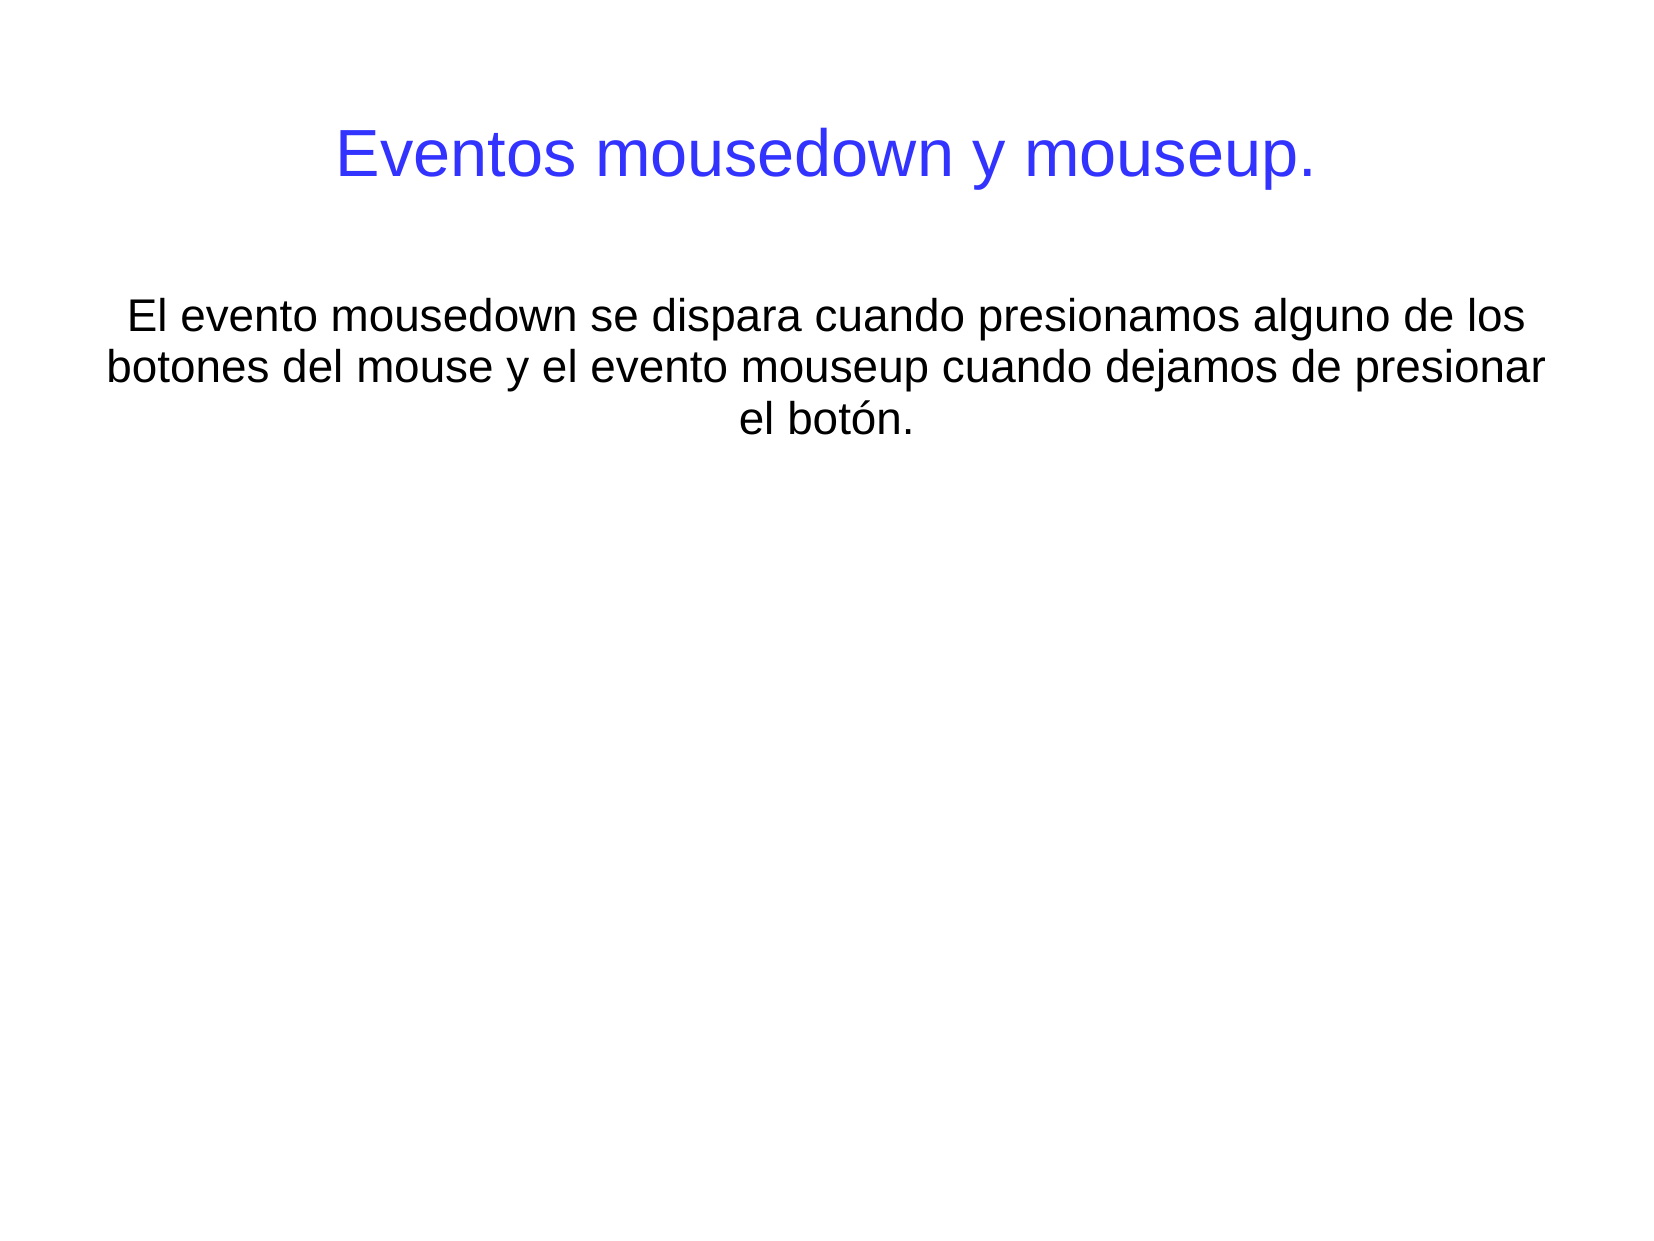

# Eventos mousedown y mouseup.
El evento mousedown se dispara cuando presionamos alguno de los botones del mouse y el evento mouseup cuando dejamos de presionar el botón.